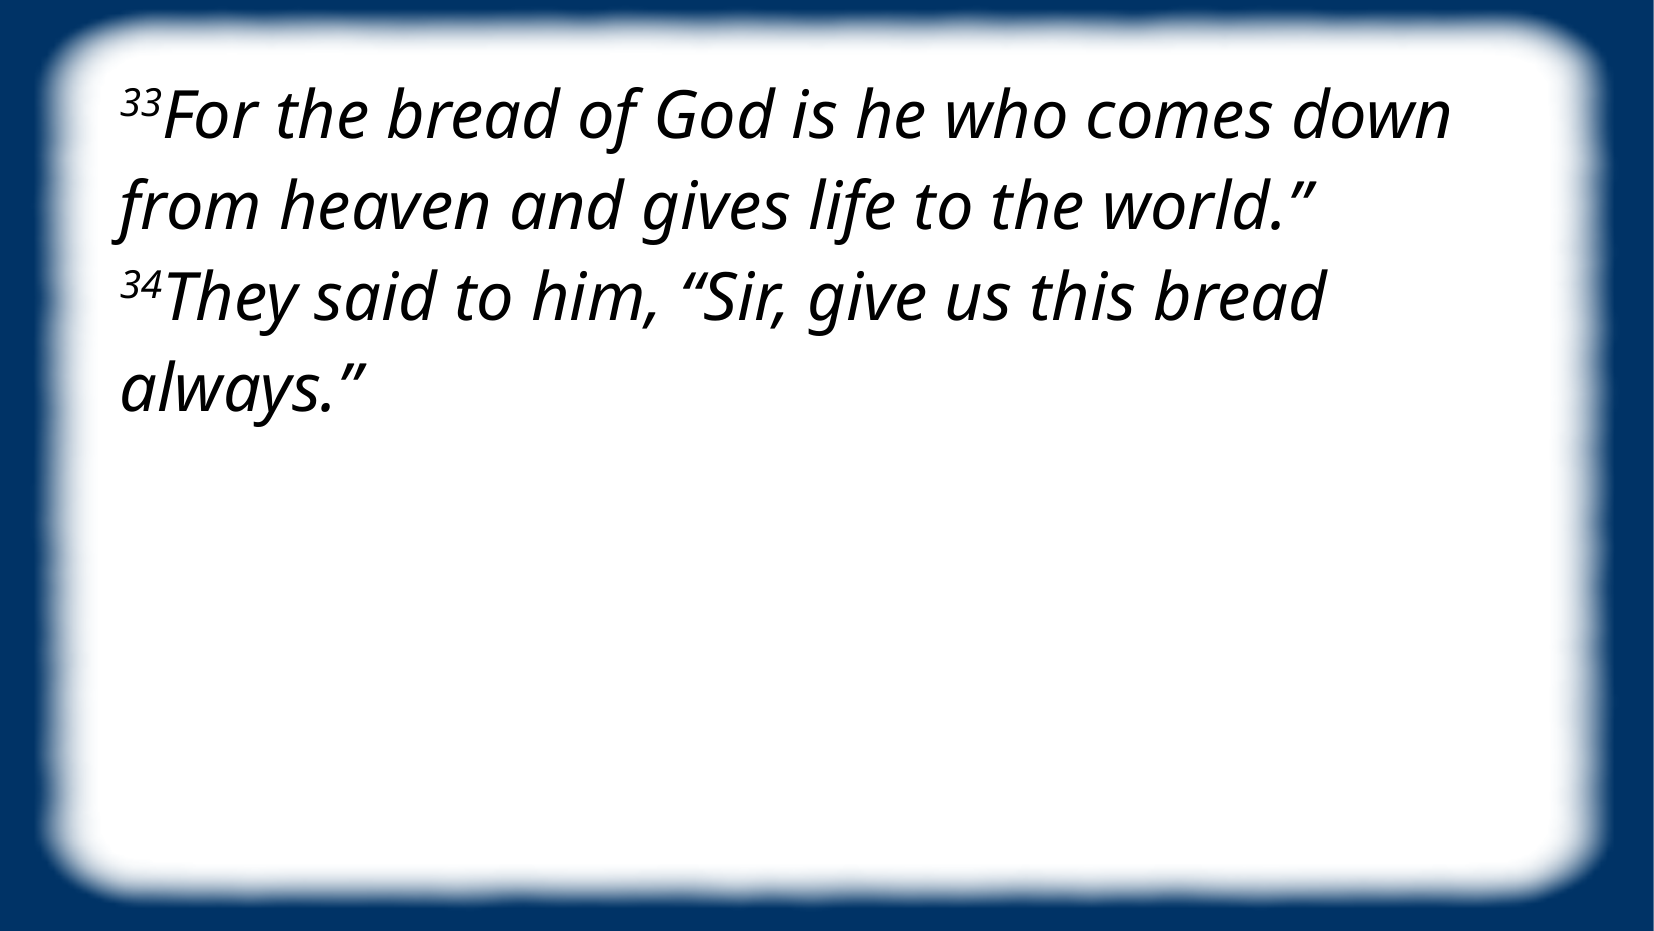

33For the bread of God is he who comes down from heaven and gives life to the world.”
34They said to him, “Sir, give us this bread always.”